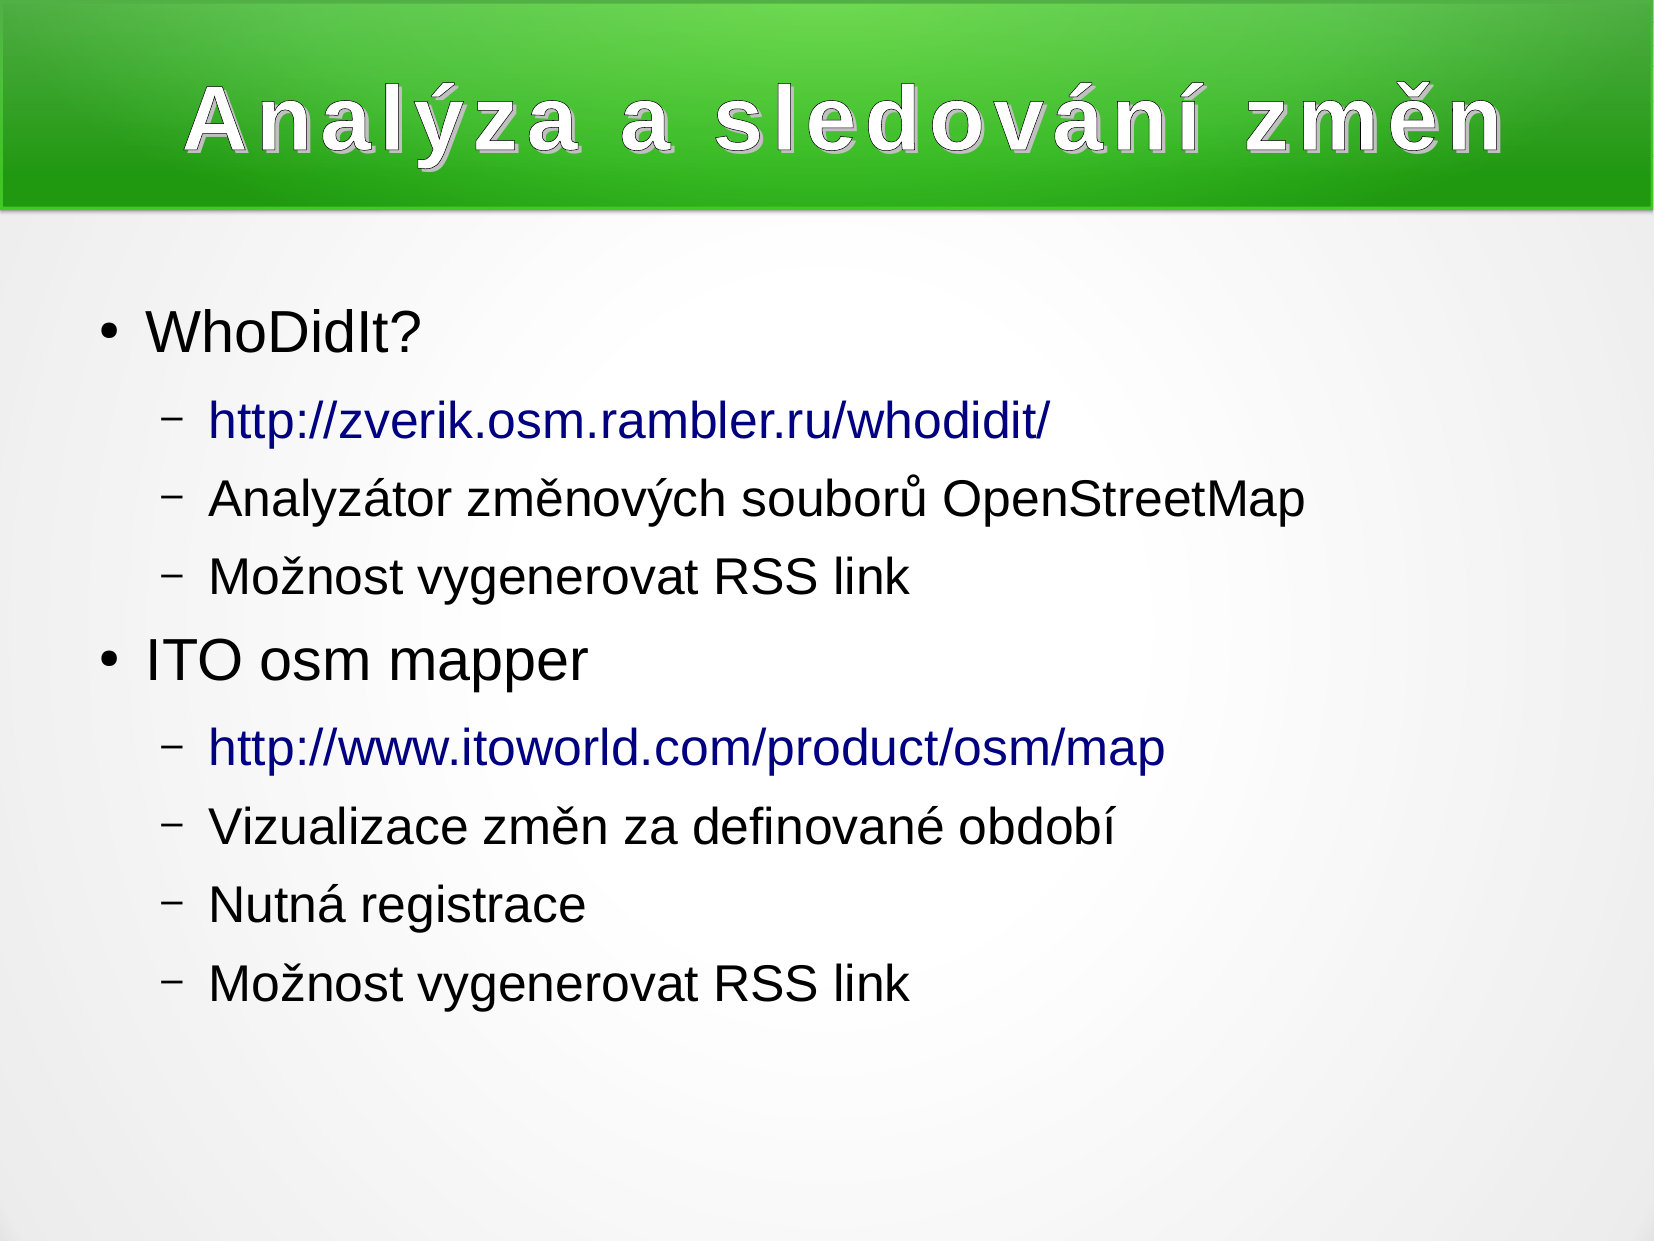

# Analýza a sledování změn
WhoDidIt?
http://zverik.osm.rambler.ru/whodidit/
Analyzátor změnových souborů OpenStreetMap
Možnost vygenerovat RSS link
ITO osm mapper
http://www.itoworld.com/product/osm/map
Vizualizace změn za definované období
Nutná registrace
Možnost vygenerovat RSS link